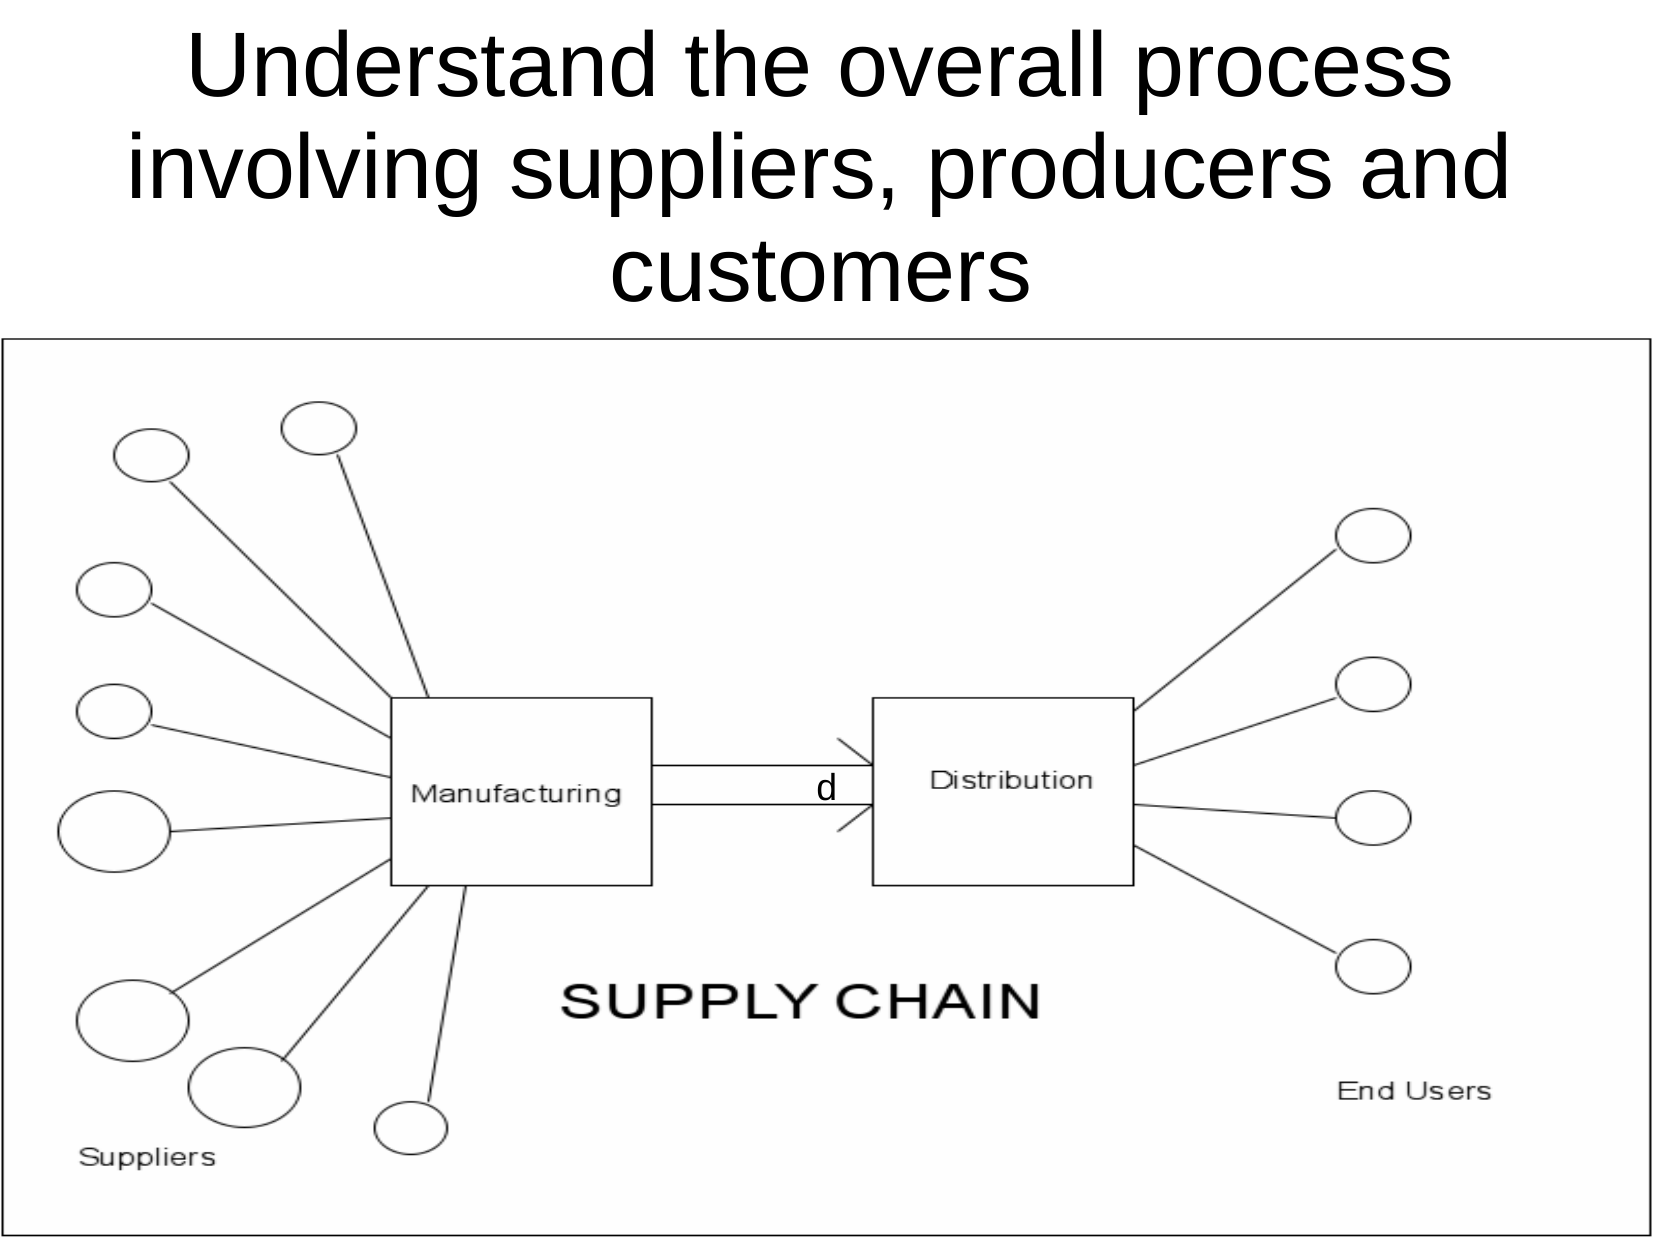

# Understand the overall process involving suppliers, producers and customers
d